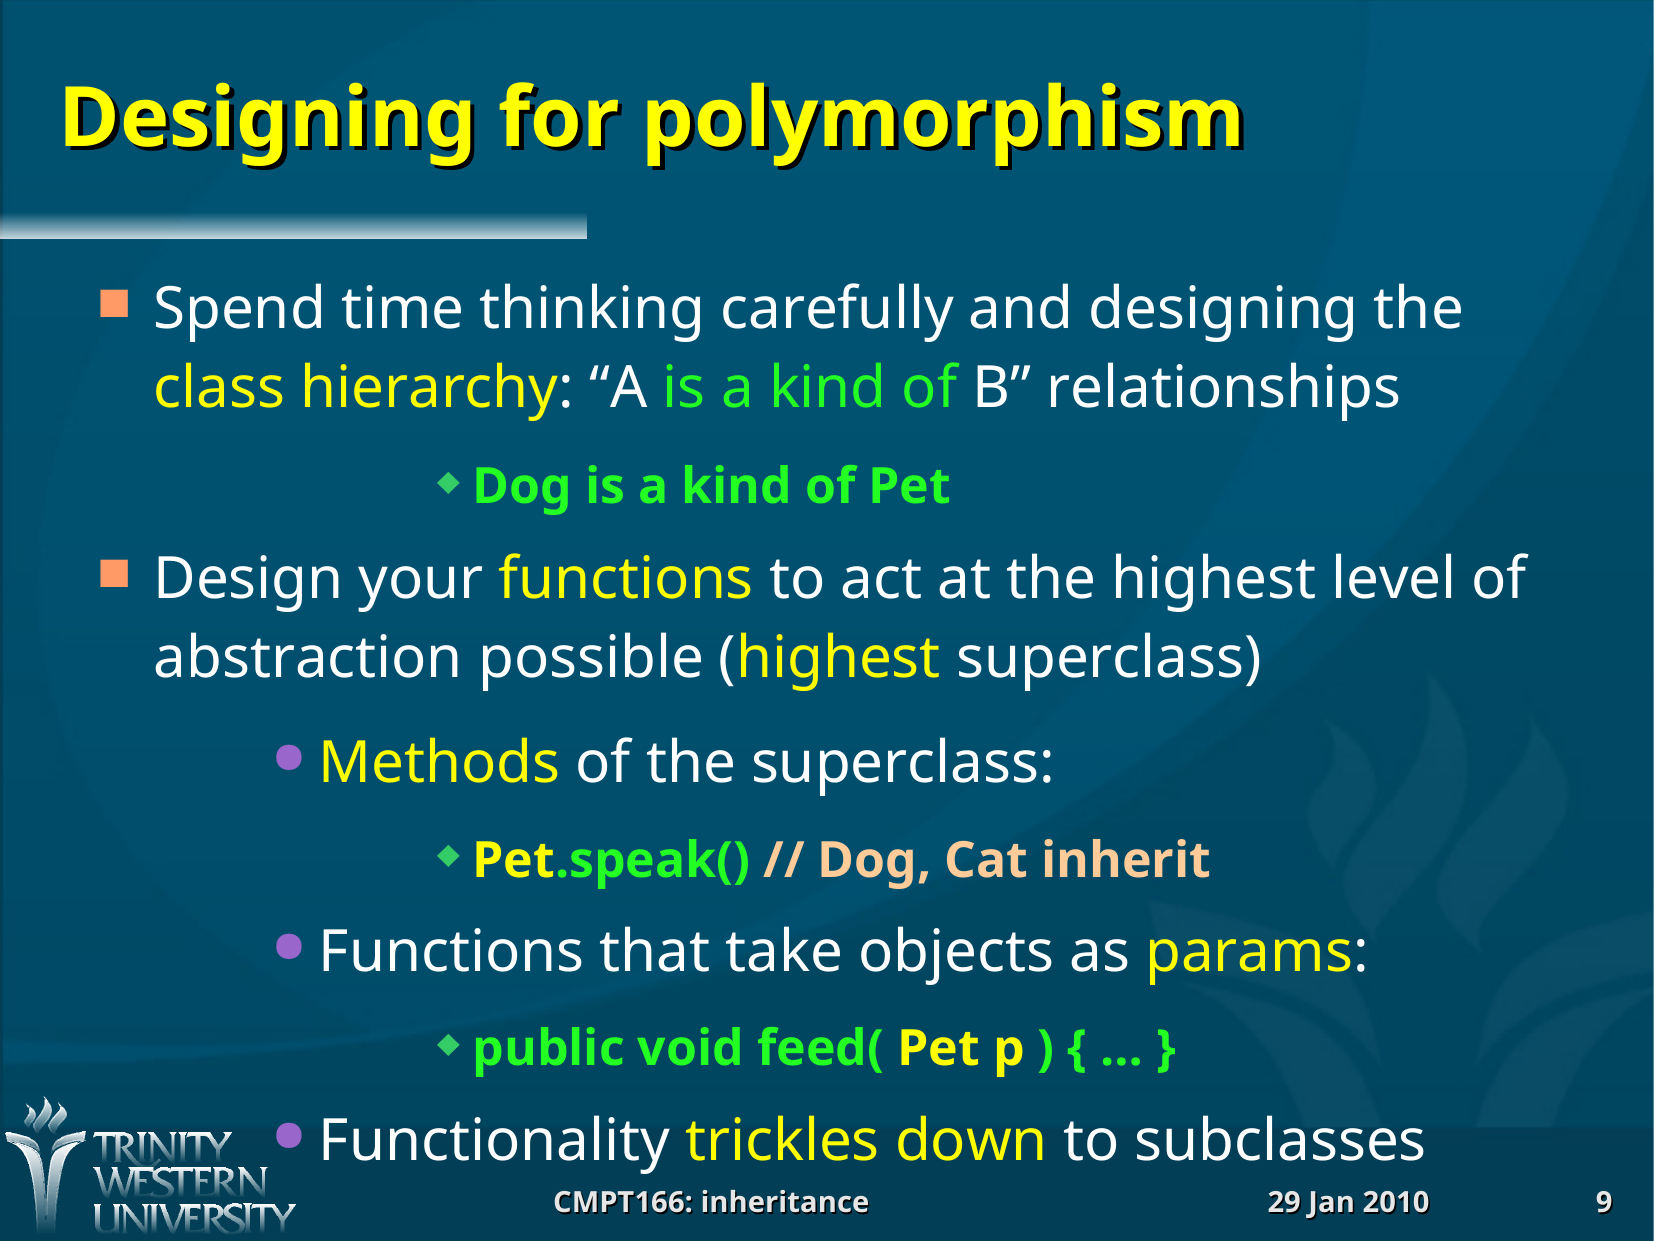

# Designing for polymorphism
Spend time thinking carefully and designing the class hierarchy: “A is a kind of B” relationships
Dog is a kind of Pet
Design your functions to act at the highest level of abstraction possible (highest superclass)
Methods of the superclass:
Pet.speak() // Dog, Cat inherit
Functions that take objects as params:
public void feed( Pet p ) { … }
Functionality trickles down to subclasses
CMPT166: inheritance
29 Jan 2010
9